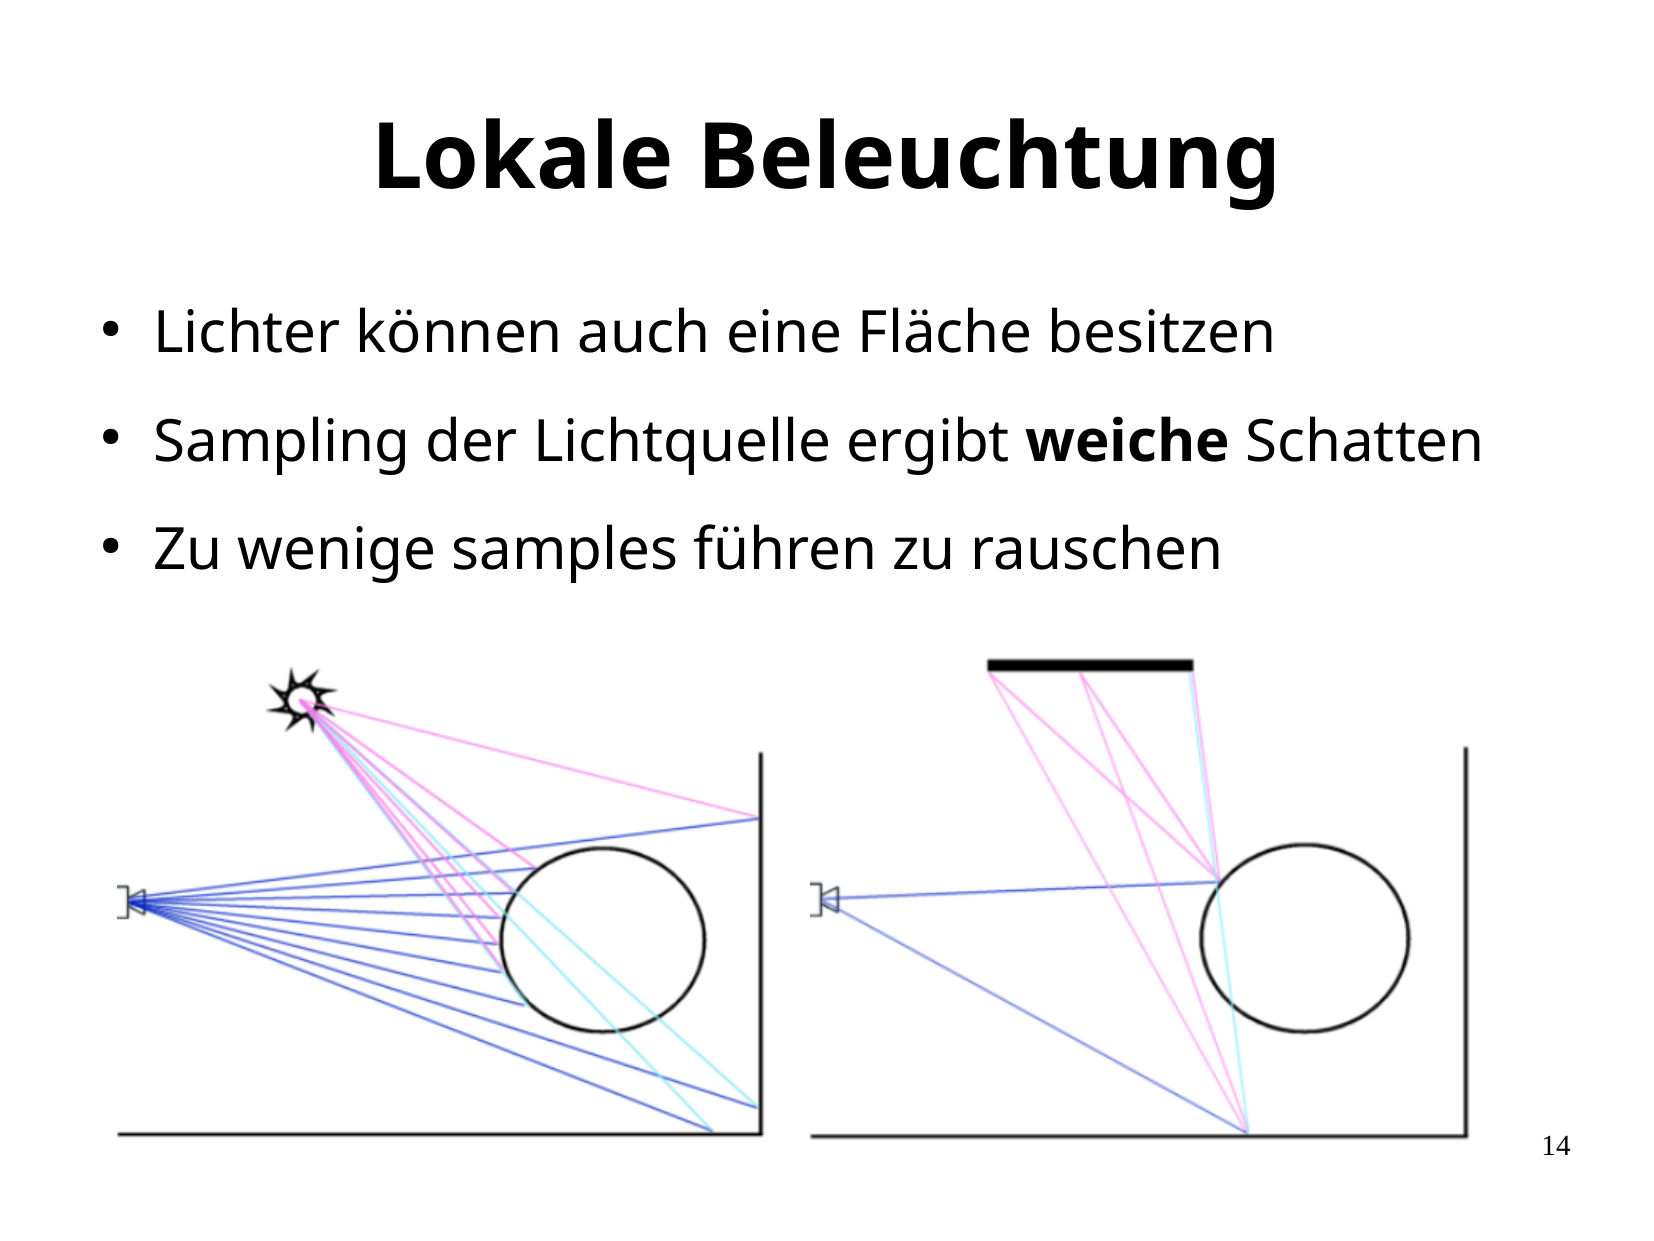

# Lokale Beleuchtung
Lichter können auch eine Fläche besitzen
Sampling der Lichtquelle ergibt weiche Schatten
Zu wenige samples führen zu rauschen
14